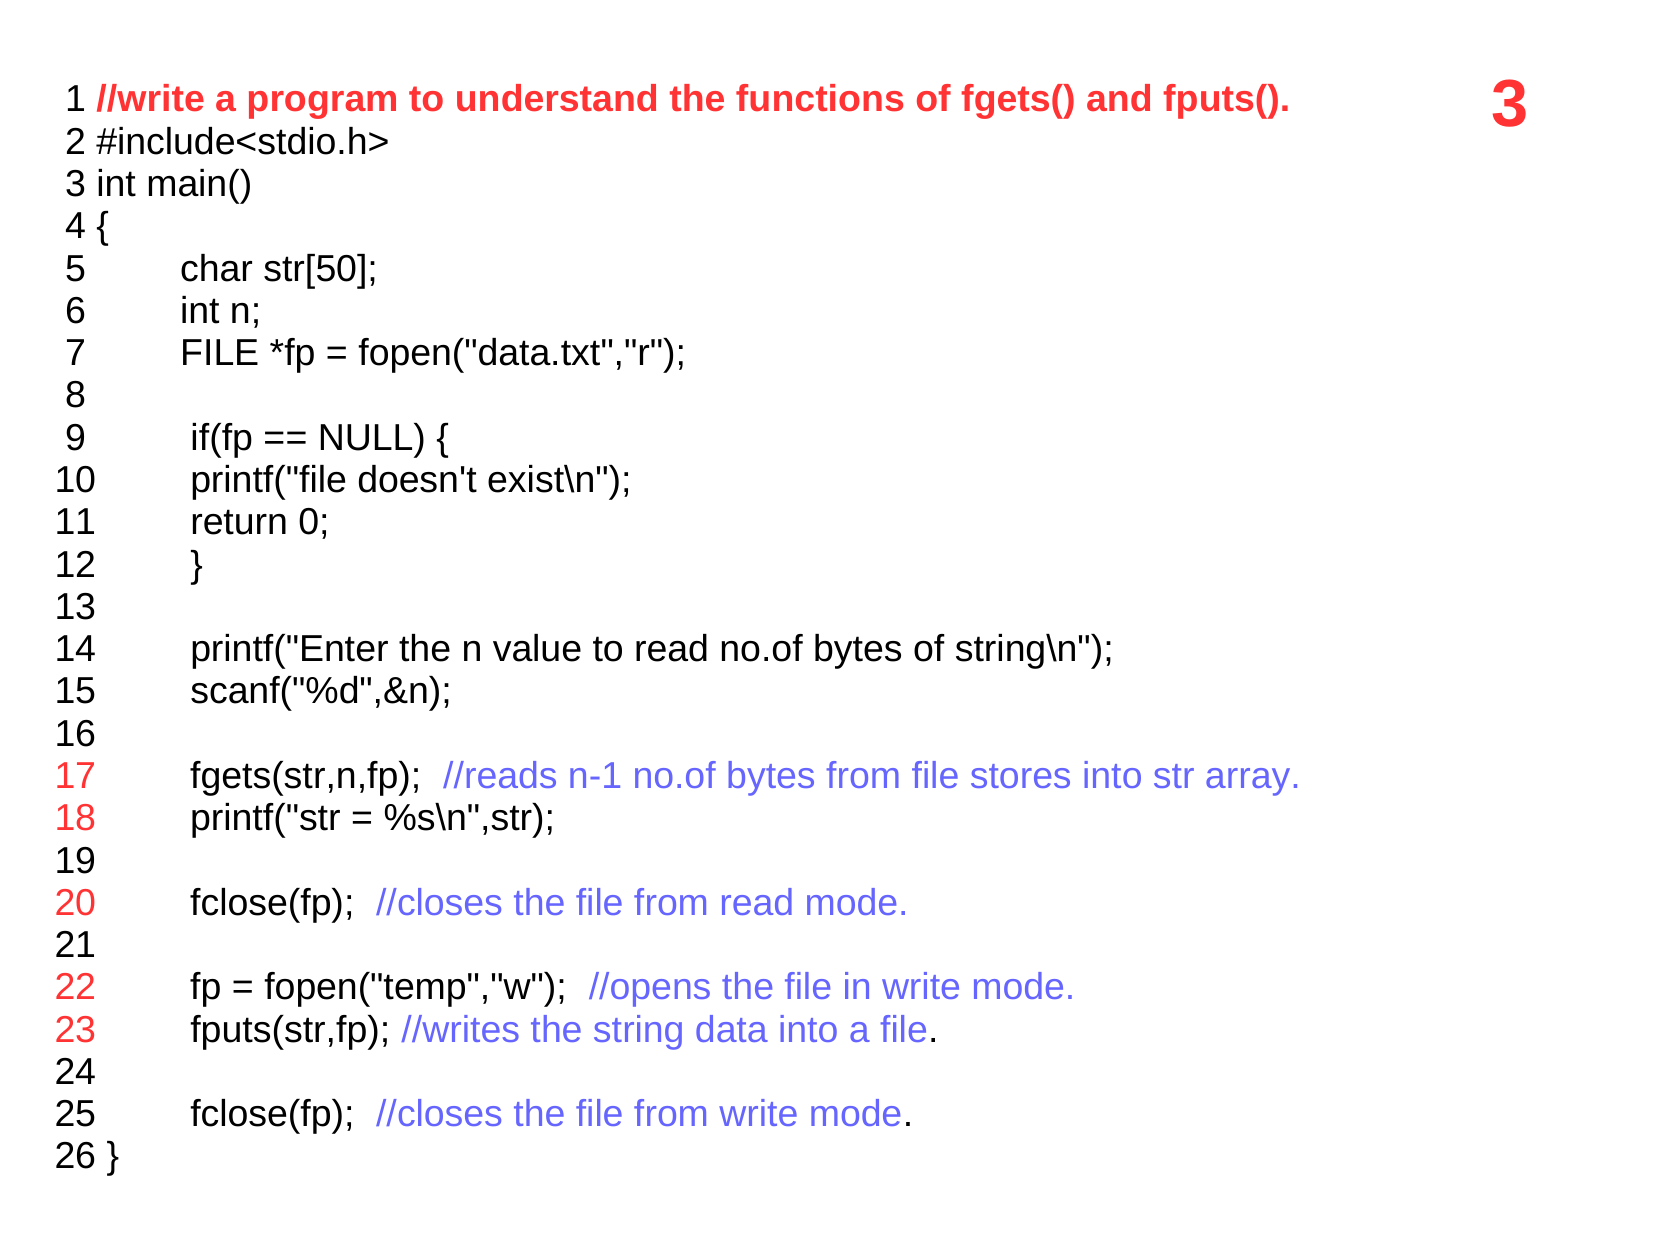

3
 1 //write a program to understand the functions of fgets() and fputs().
 2 #include<stdio.h>
 3 int main()
 4 {
 5 char str[50];
 6 int n;
 7 FILE *fp = fopen("data.txt","r");
 8
 9 if(fp == NULL) {
 10 printf("file doesn't exist\n");
 11 return 0;
 12 }
 13
 14 printf("Enter the n value to read no.of bytes of string\n");
 15 scanf("%d",&n);
 16
 17 fgets(str,n,fp); //reads n-1 no.of bytes from file stores into str array.
 18 printf("str = %s\n",str);
 19
 20 fclose(fp); //closes the file from read mode.
 21
 22 fp = fopen("temp","w"); //opens the file in write mode.
 23 fputs(str,fp); //writes the string data into a file.
 24
 25 fclose(fp); //closes the file from write mode.
 26 }